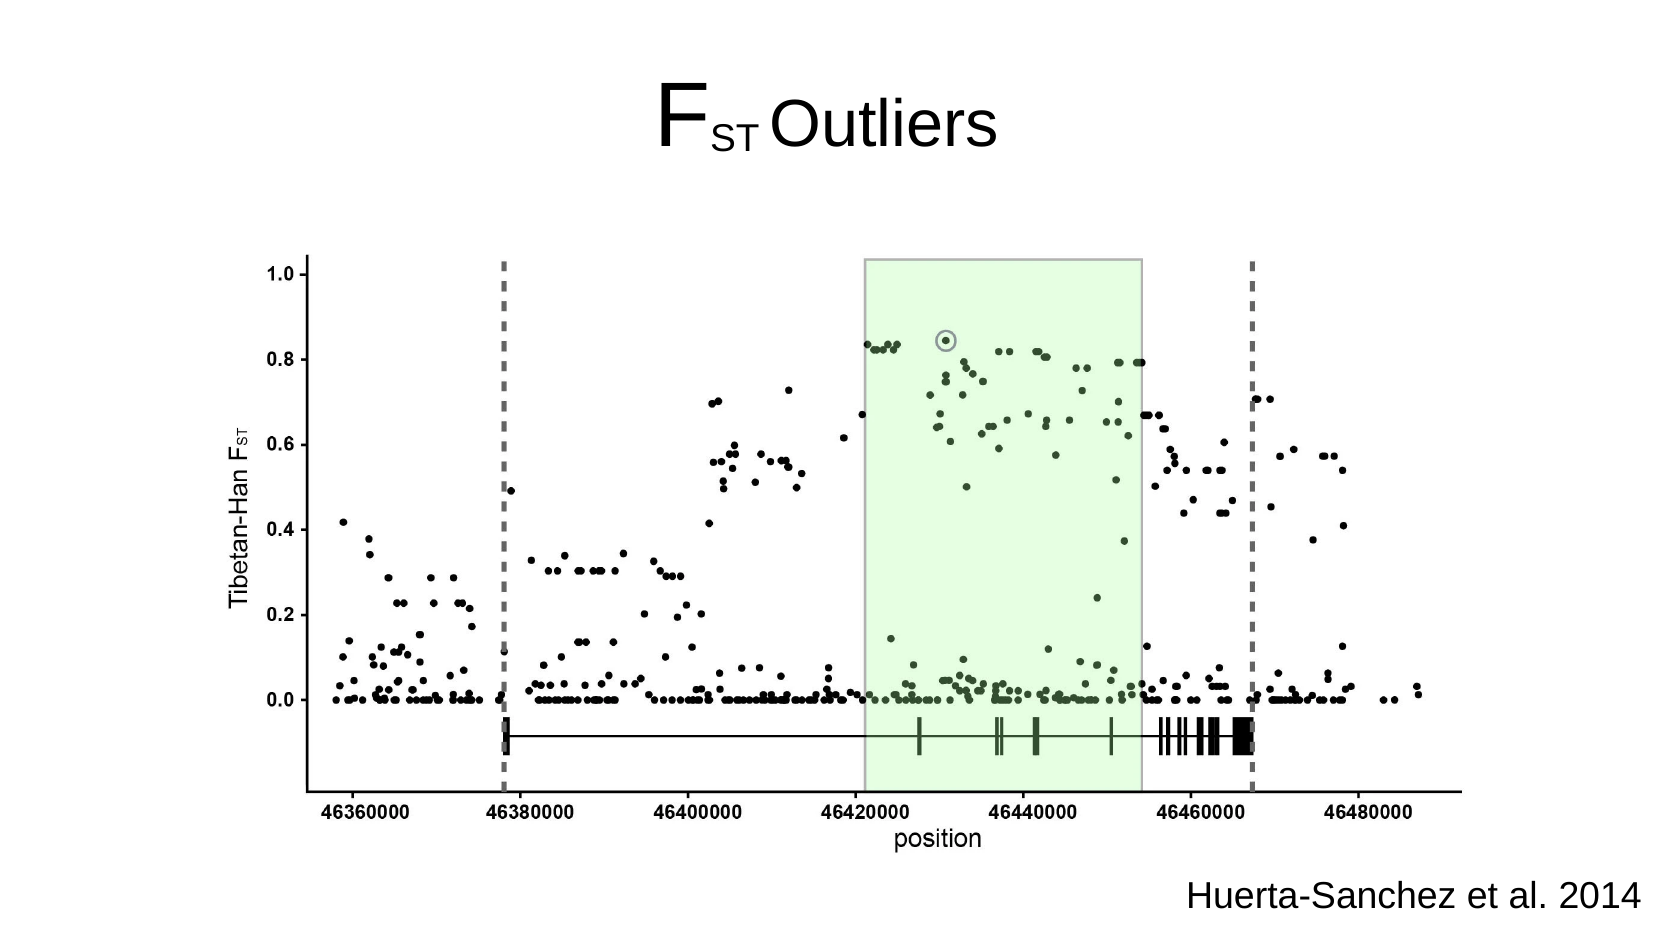

# FST Outliers
Huerta-Sanchez et al. 2014